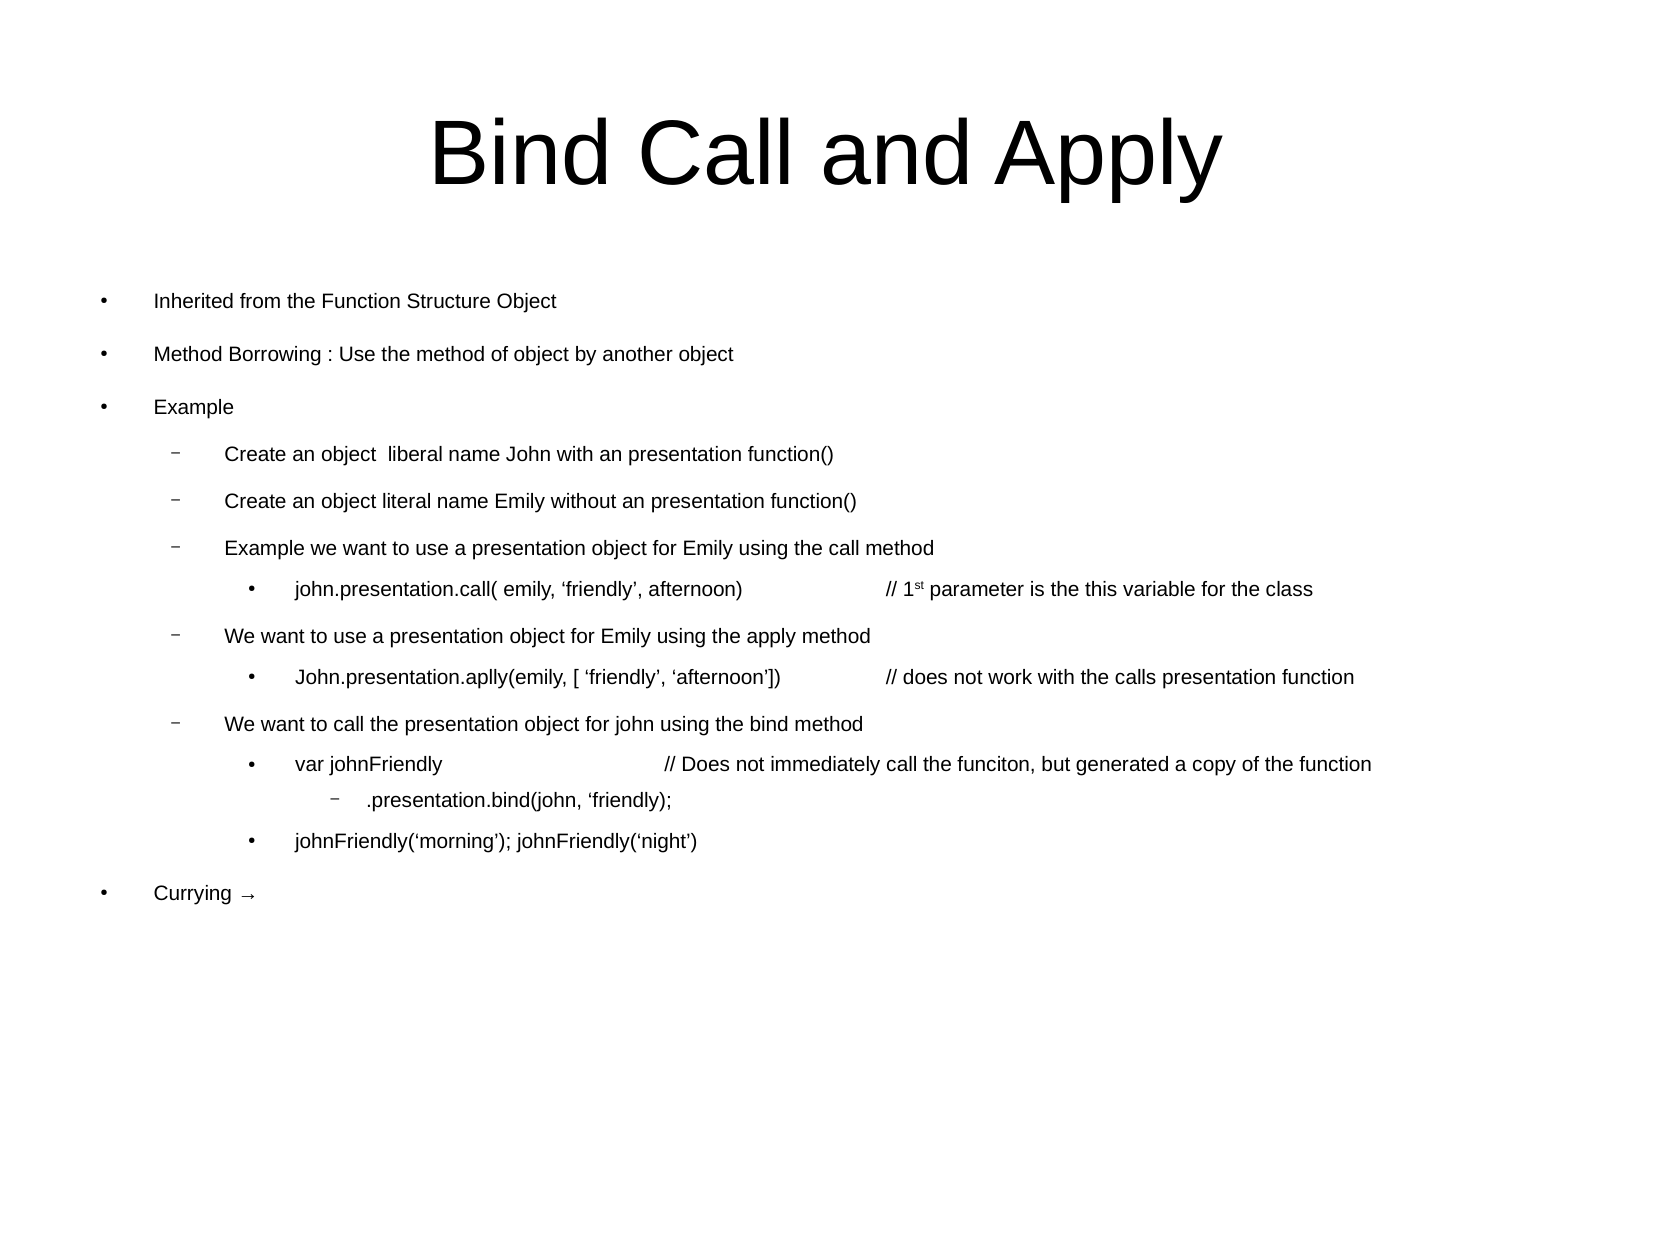

# Bind Call and Apply
Inherited from the Function Structure Object
Method Borrowing : Use the method of object by another object
Example
Create an object liberal name John with an presentation function()
Create an object literal name Emily without an presentation function()
Example we want to use a presentation object for Emily using the call method
john.presentation.call( emily, ‘friendly’, afternoon)		// 1st parameter is the this variable for the class
We want to use a presentation object for Emily using the apply method
John.presentation.aplly(emily, [ ‘friendly’, ‘afternoon’])		// does not work with the calls presentation function
We want to call the presentation object for john using the bind method
var johnFriendly 			// Does not immediately call the funciton, but generated a copy of the function
.presentation.bind(john, ‘friendly);
johnFriendly(‘morning’); johnFriendly(‘night’)
Currying →